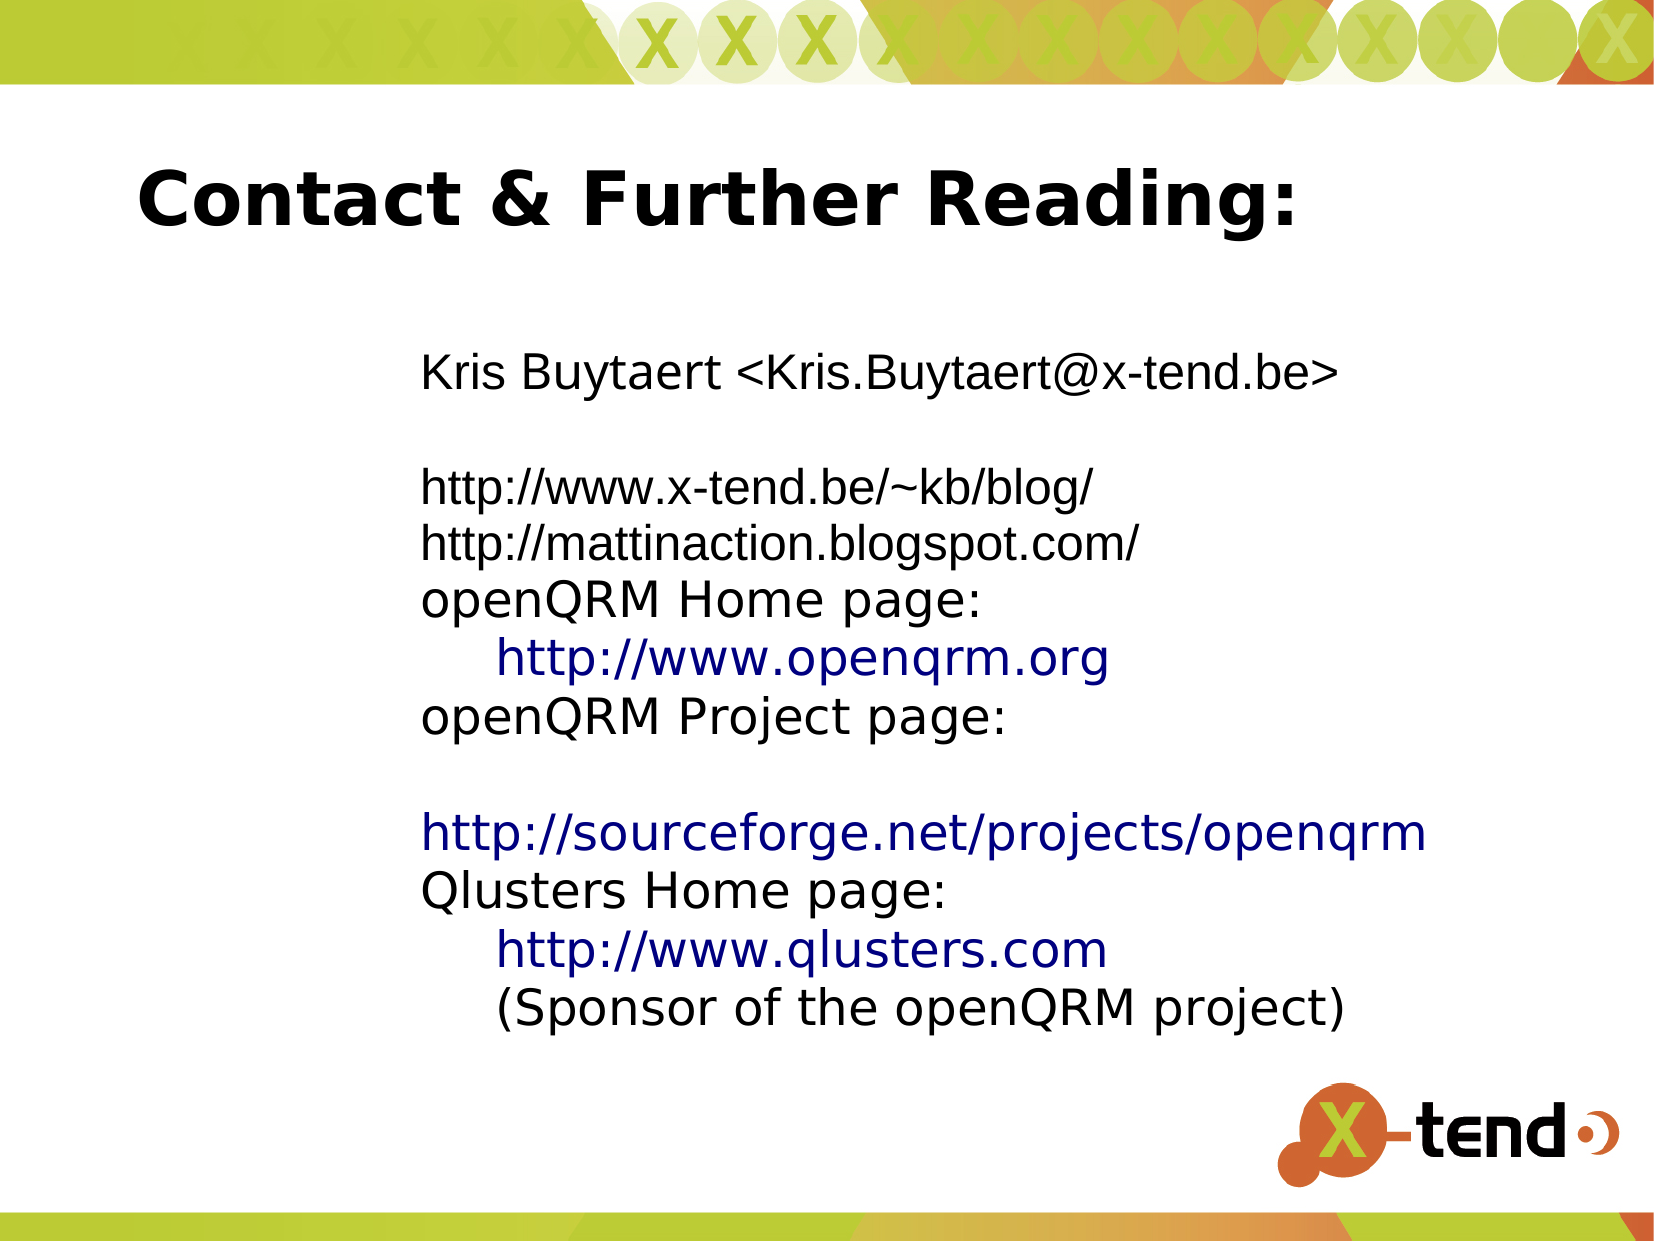

# Contact & Further Reading:
Kris Buytaert <Kris.Buytaert@x-tend.be>
http://www.x-tend.be/~kb/blog/
http://mattinaction.blogspot.com/
openQRM Home page:
	http://www.openqrm.org
openQRM Project page:
	http://sourceforge.net/projects/openqrm
Qlusters Home page:
	http://www.qlusters.com
	(Sponsor of the openQRM project)